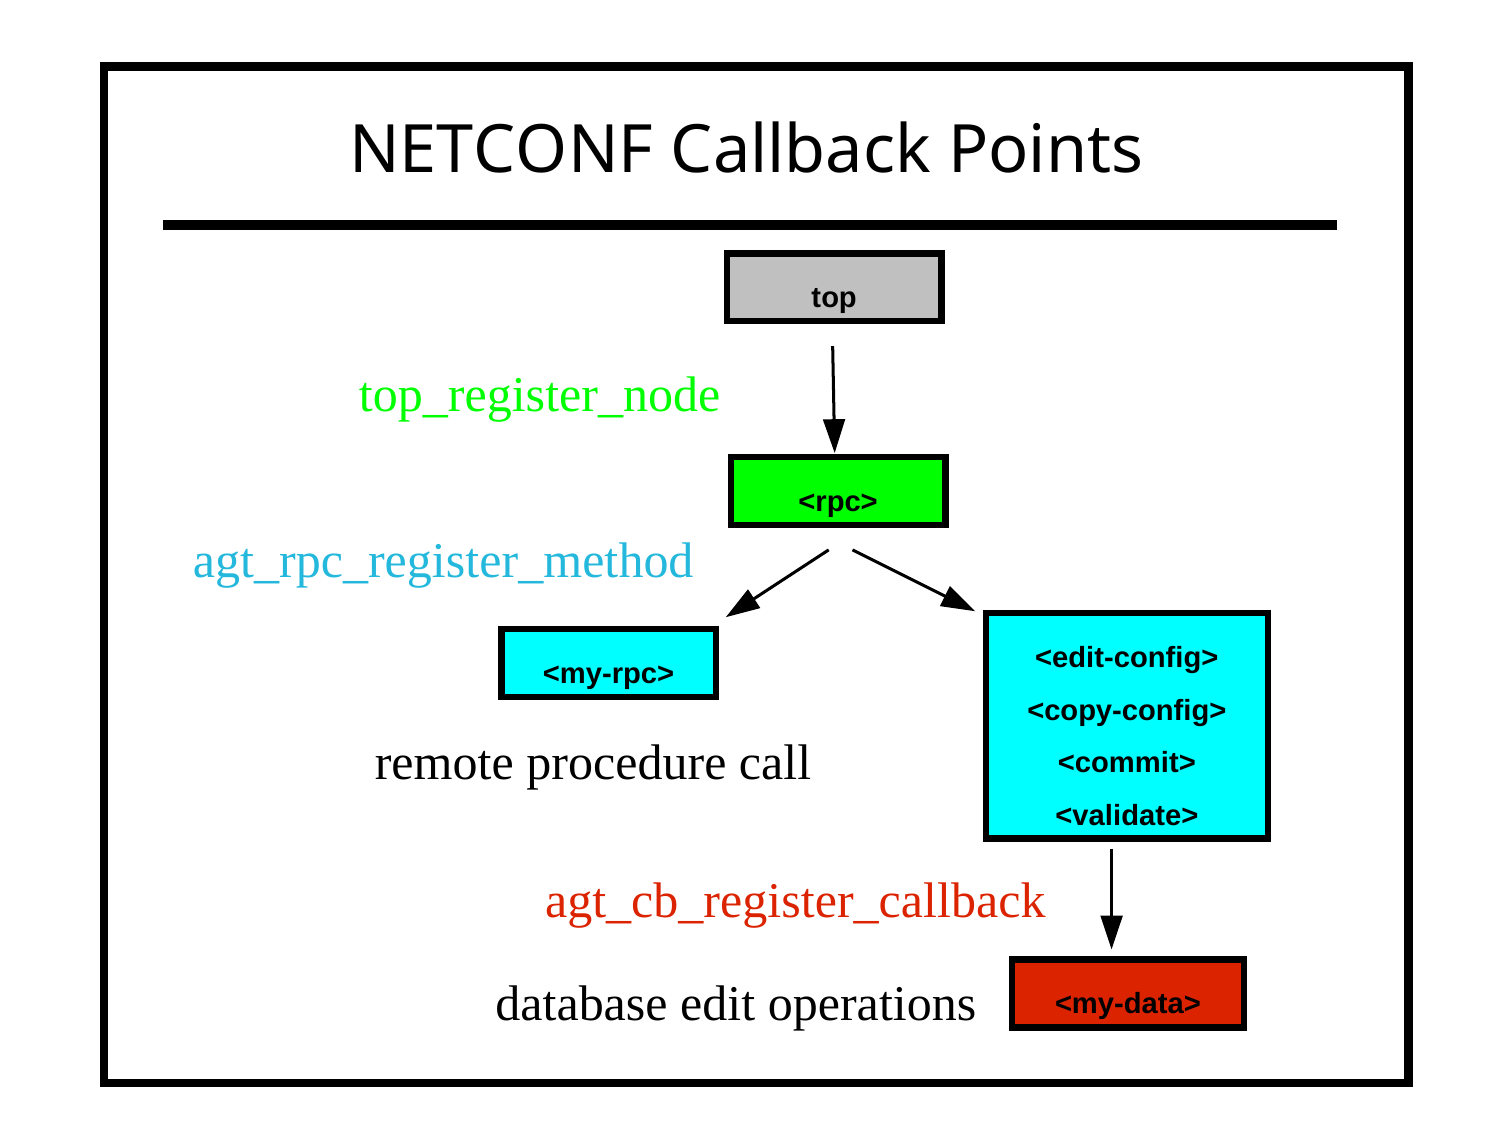

# NETCONF Callback Points
top
top_register_node
<rpc>
agt_rpc_register_method
<edit-config>
<copy-config>
<commit>
<validate>
<my-rpc>
remote procedure call
agt_cb_register_callback
<my-data>
database edit operations